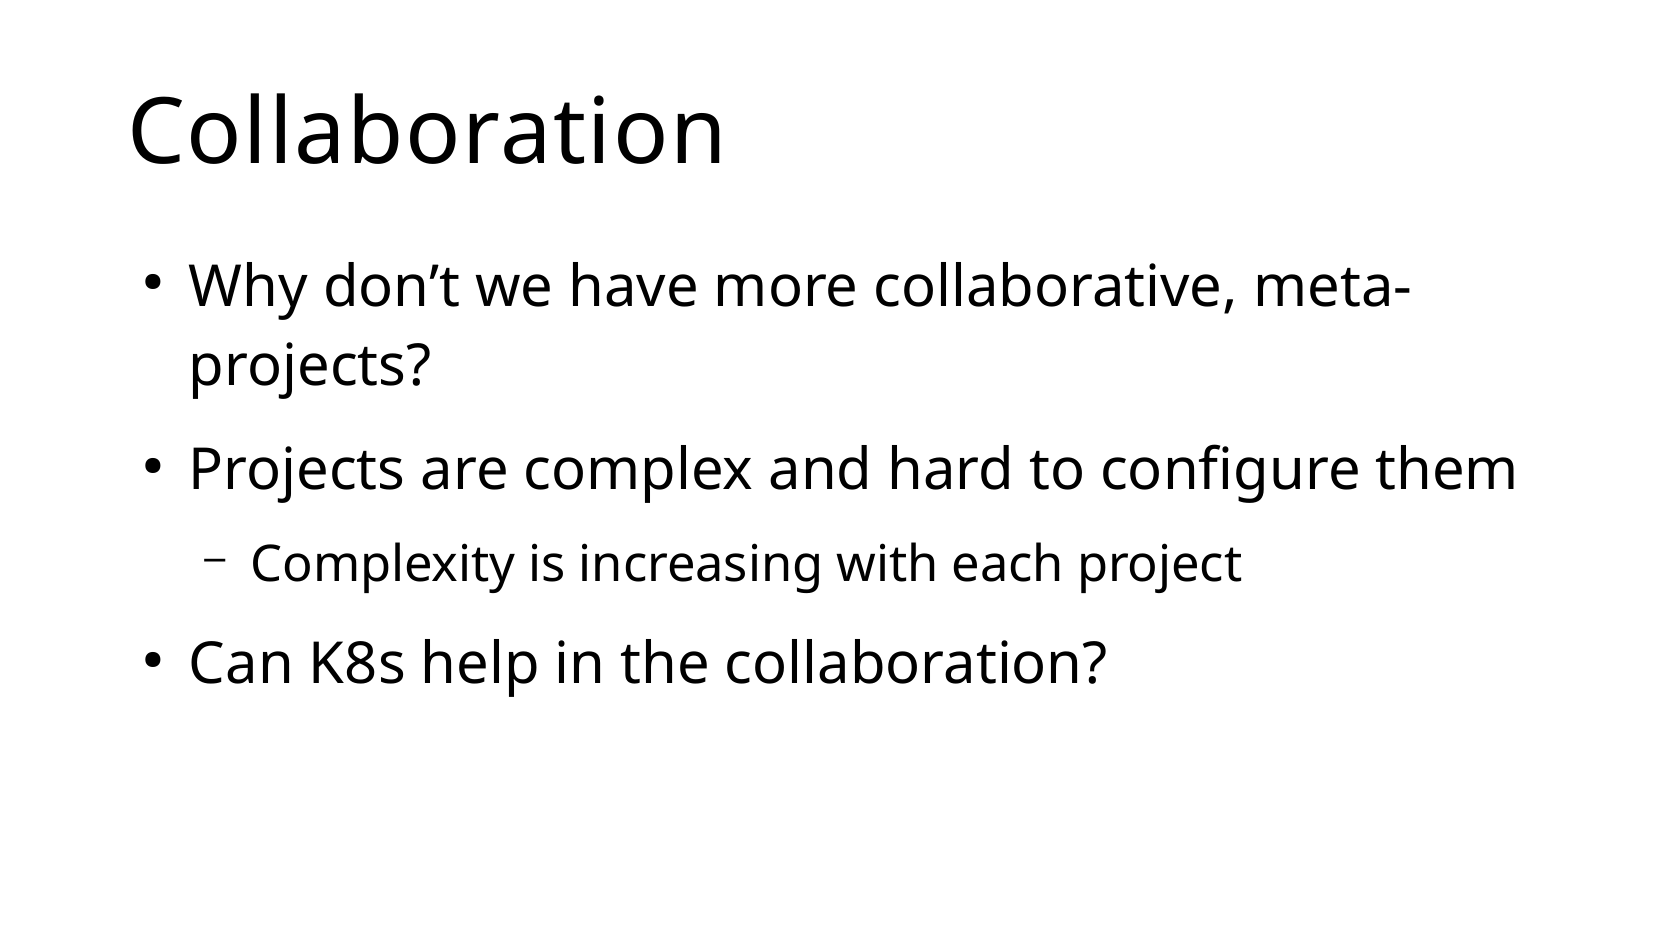

# Collaboration
Why don’t we have more collaborative, meta-projects?
Projects are complex and hard to configure them
Complexity is increasing with each project
Can K8s help in the collaboration?